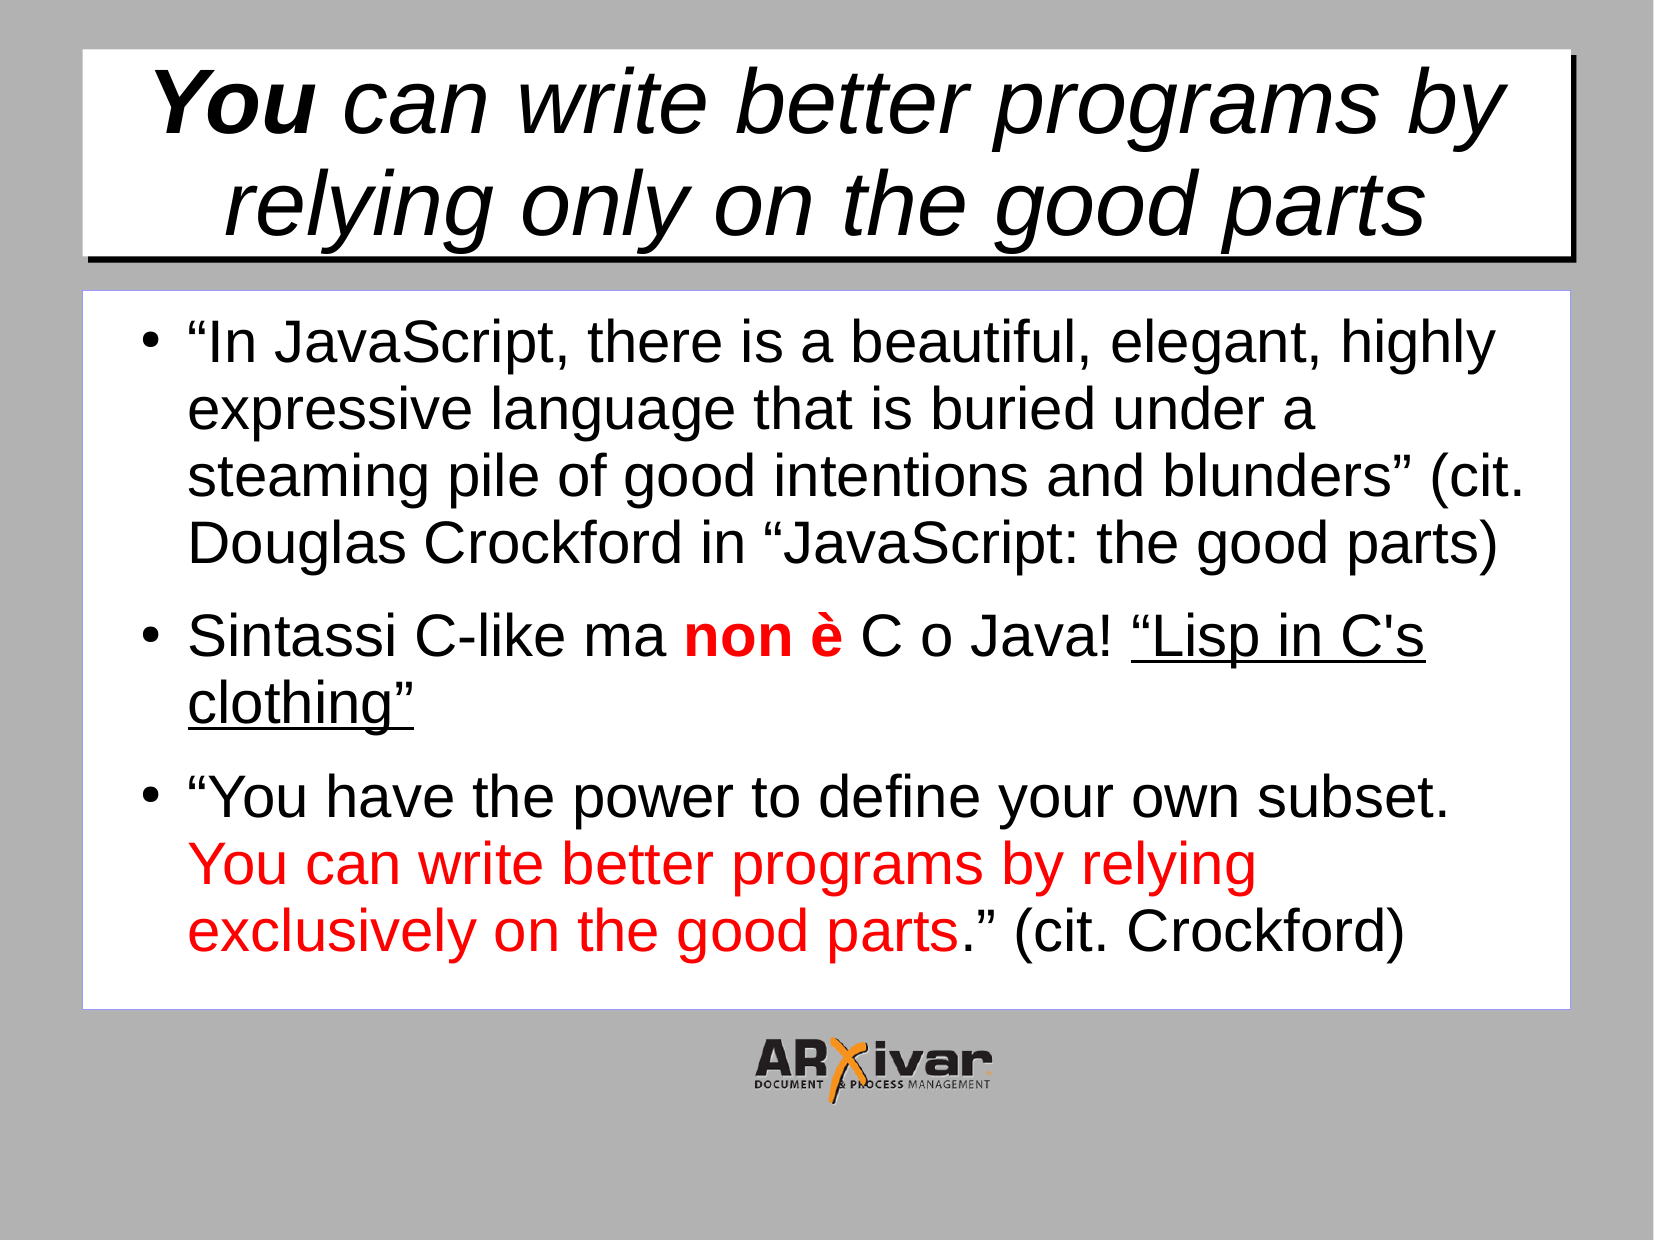

# You can write better programs by relying only on the good parts
“In JavaScript, there is a beautiful, elegant, highly expressive language that is buried under a steaming pile of good intentions and blunders” (cit. Douglas Crockford in “JavaScript: the good parts)
Sintassi C-like ma non è C o Java! “Lisp in C's clothing”
“You have the power to define your own subset. You can write better programs by relying exclusively on the good parts.” (cit. Crockford)